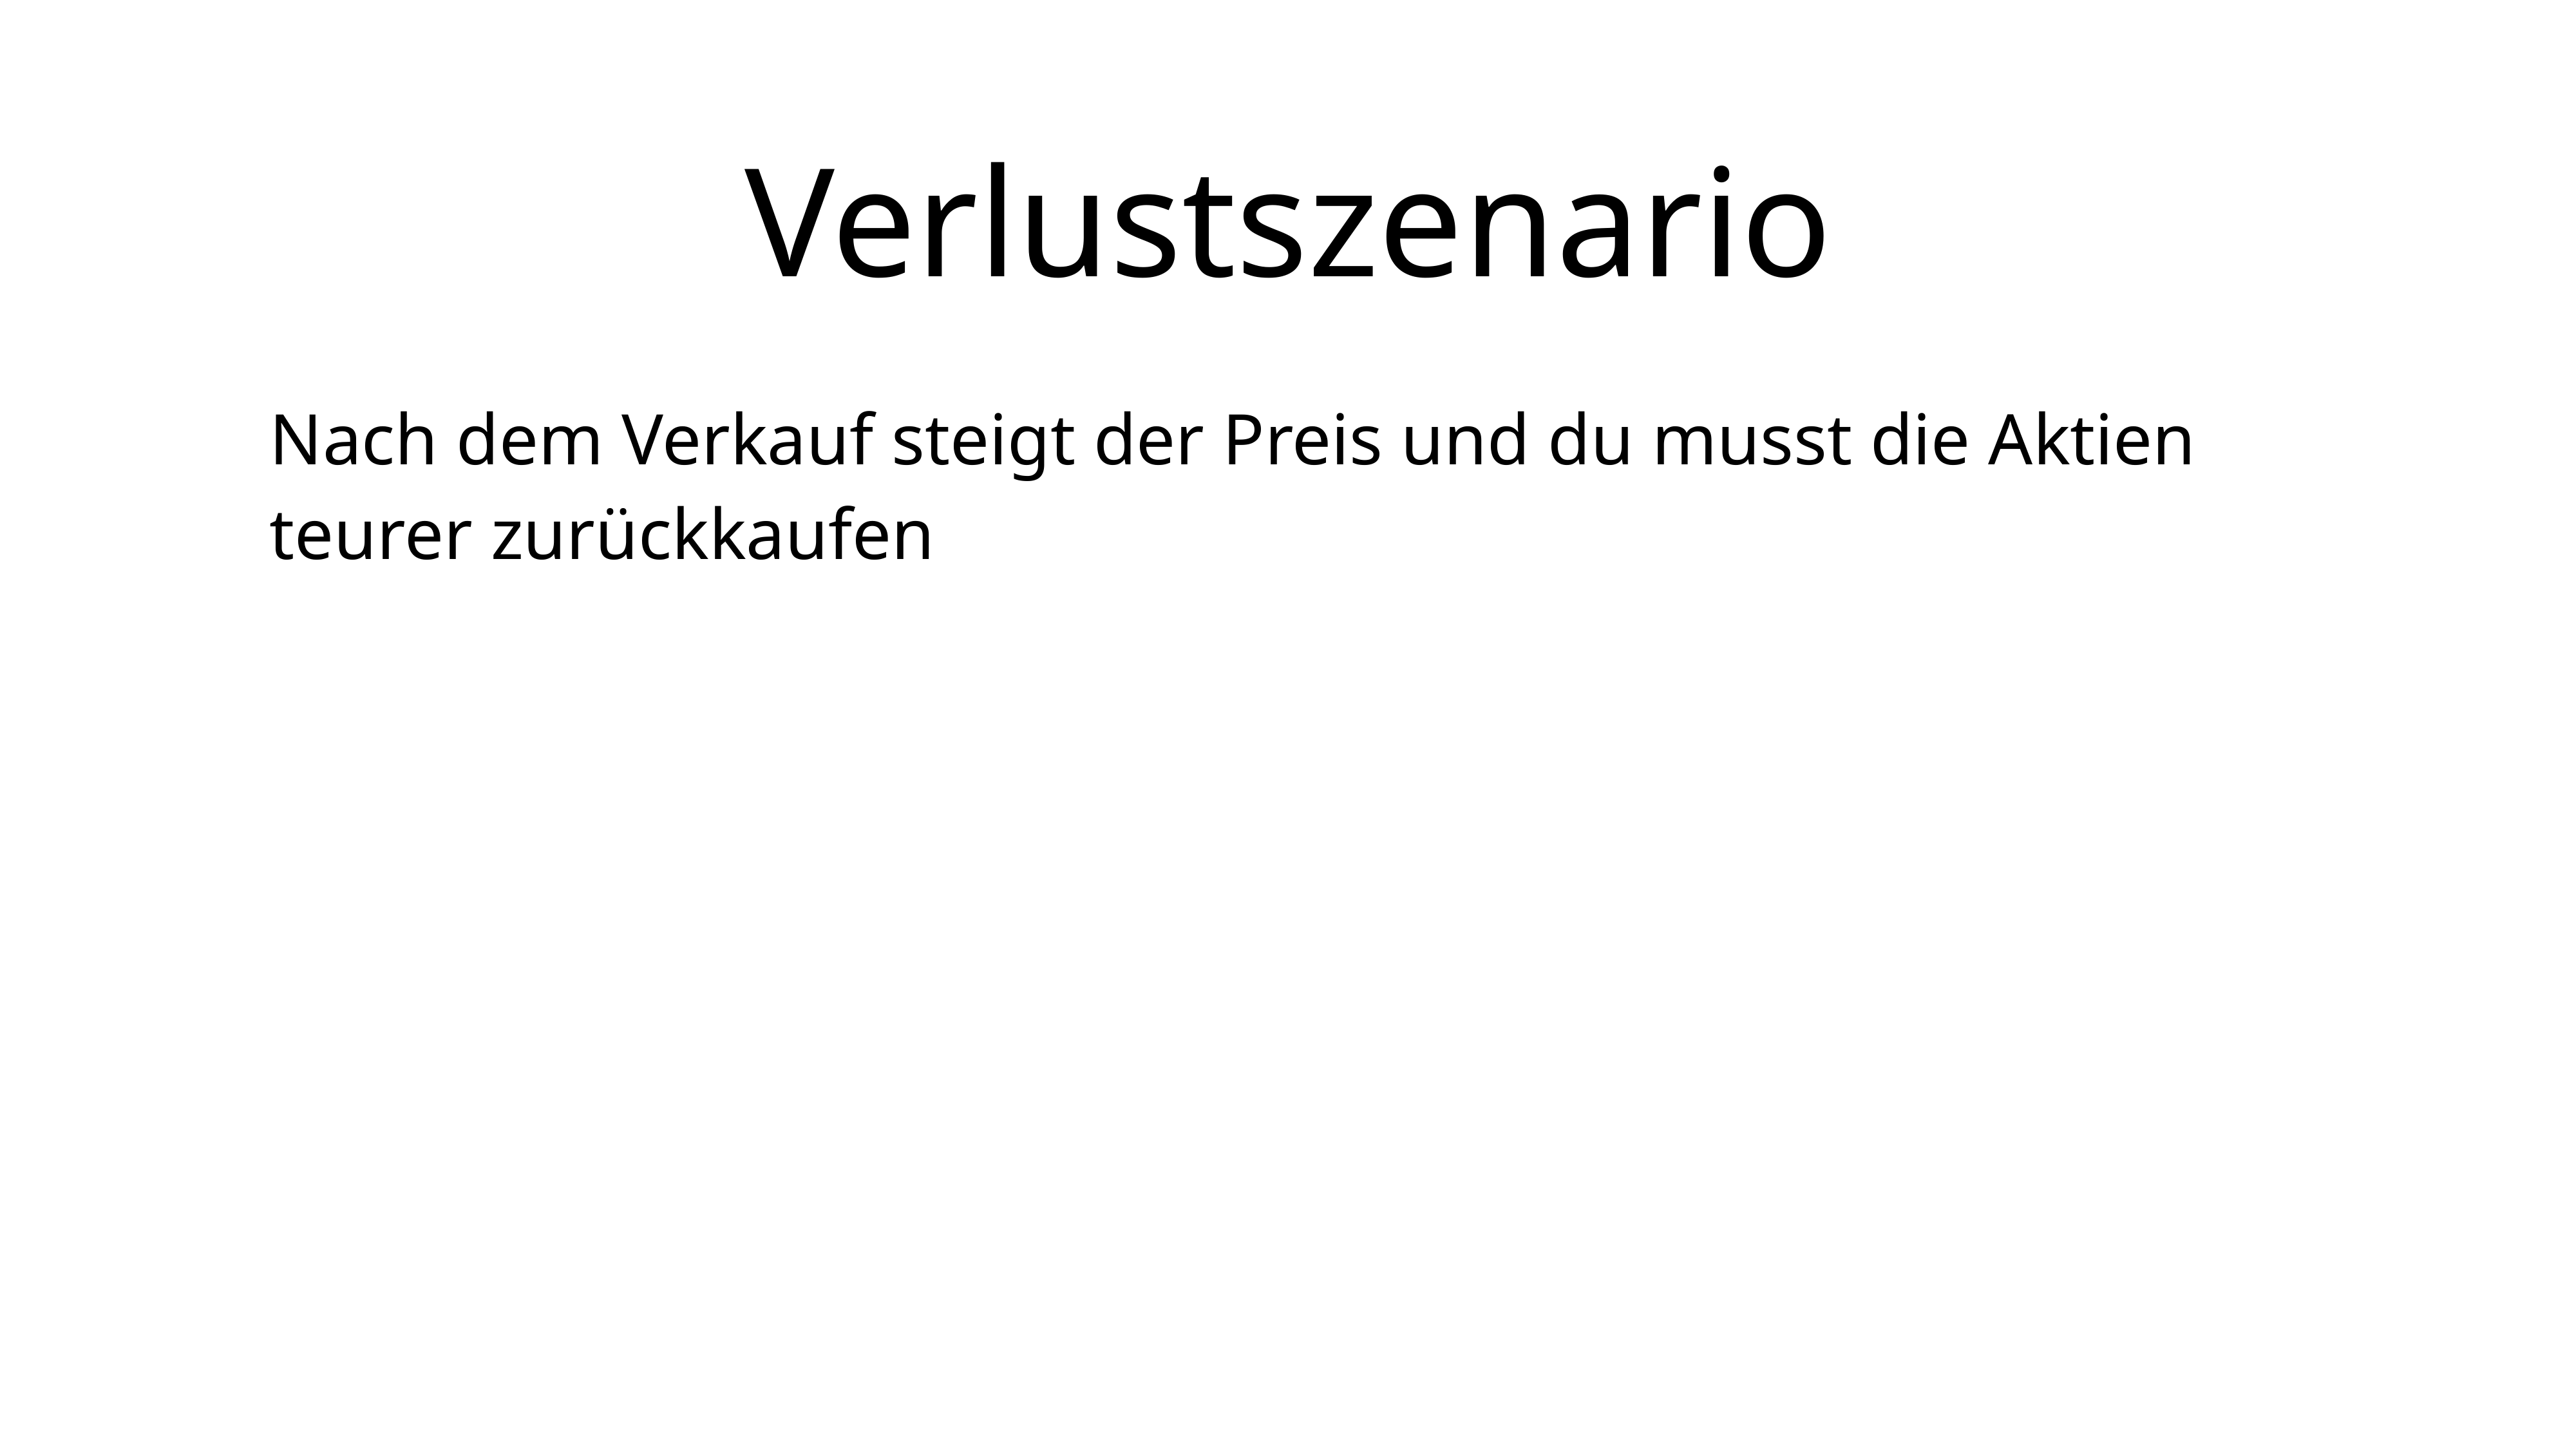

Verlustszenario
Nach dem Verkauf steigt der Preis und du musst die Aktien teurer zurückkaufen